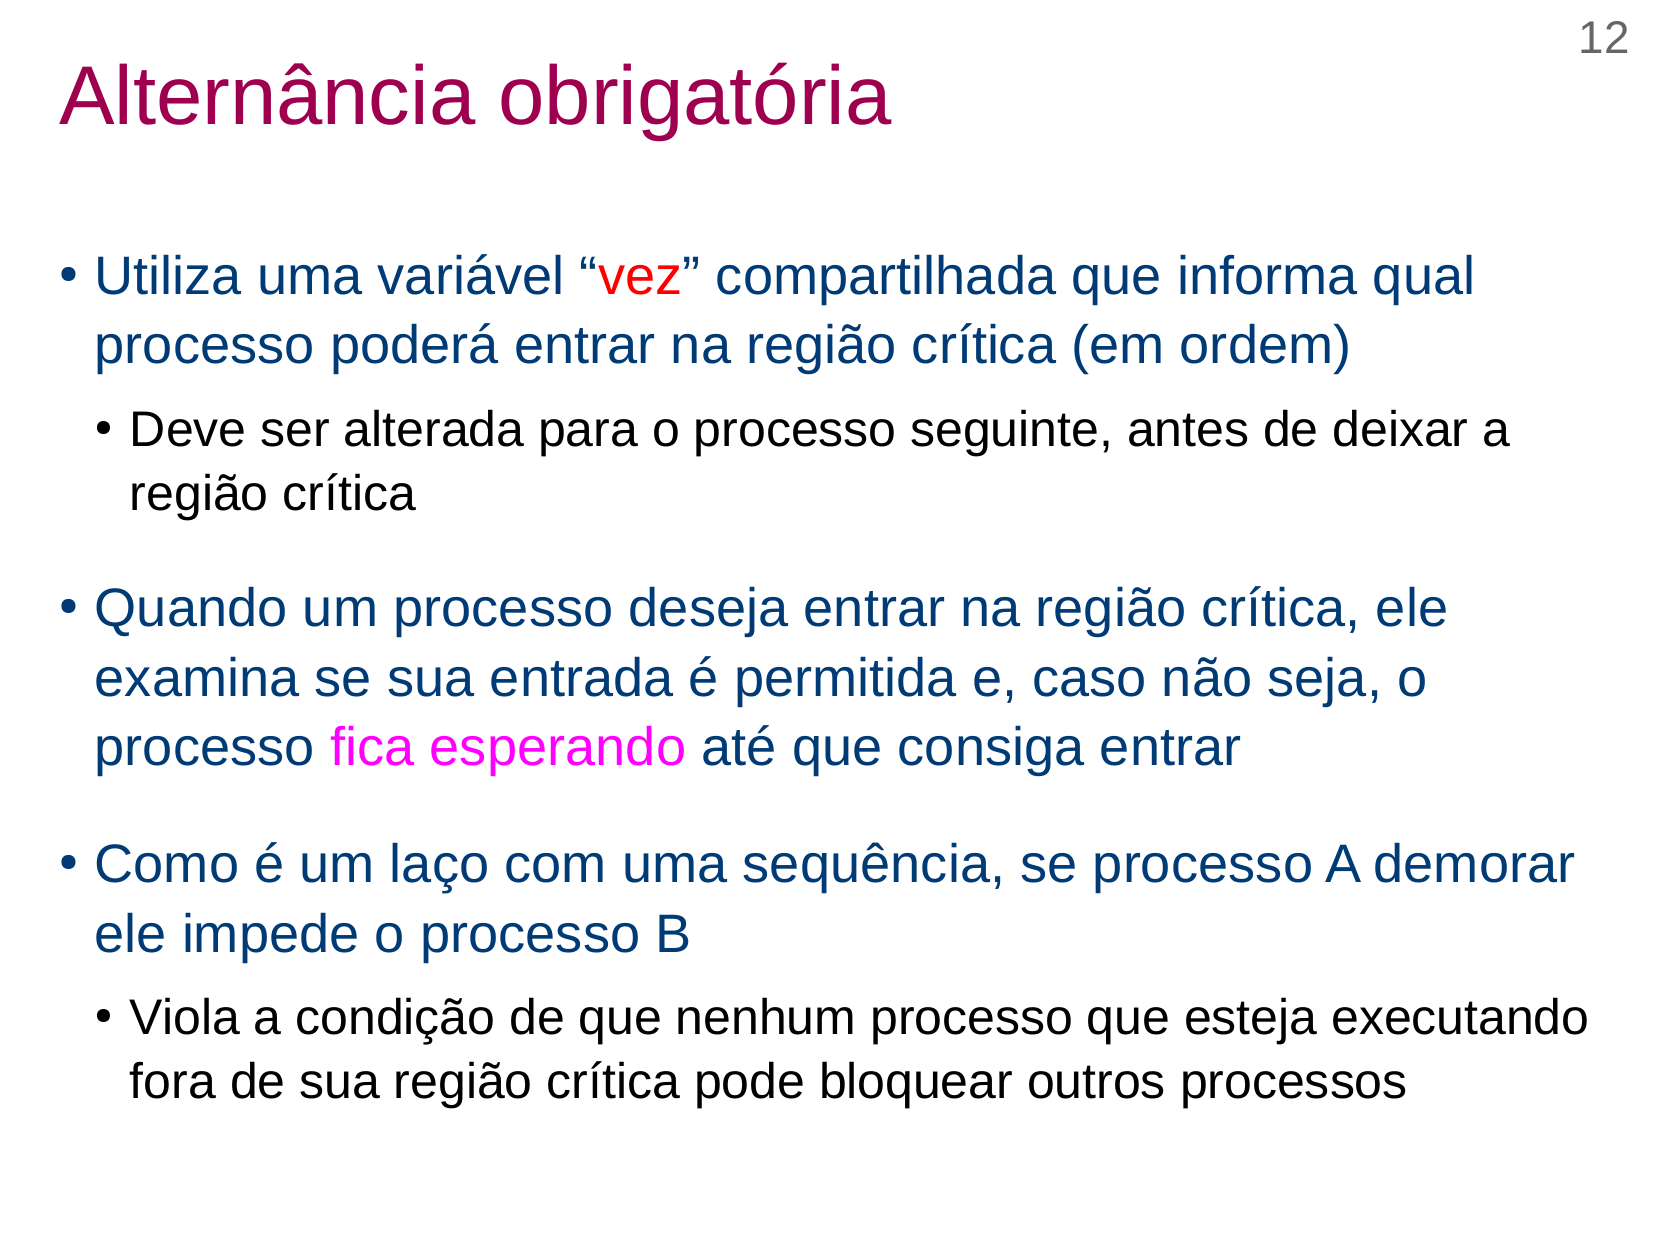

12
# Alternância obrigatória
Utiliza uma variável “vez” compartilhada que informa qual processo poderá entrar na região crítica (em ordem)
Deve ser alterada para o processo seguinte, antes de deixar a região crítica
Quando um processo deseja entrar na região crítica, ele examina se sua entrada é permitida e, caso não seja, o processo fica esperando até que consiga entrar
Como é um laço com uma sequência, se processo A demorar ele impede o processo B
Viola a condição de que nenhum processo que esteja executando fora de sua região crítica pode bloquear outros processos